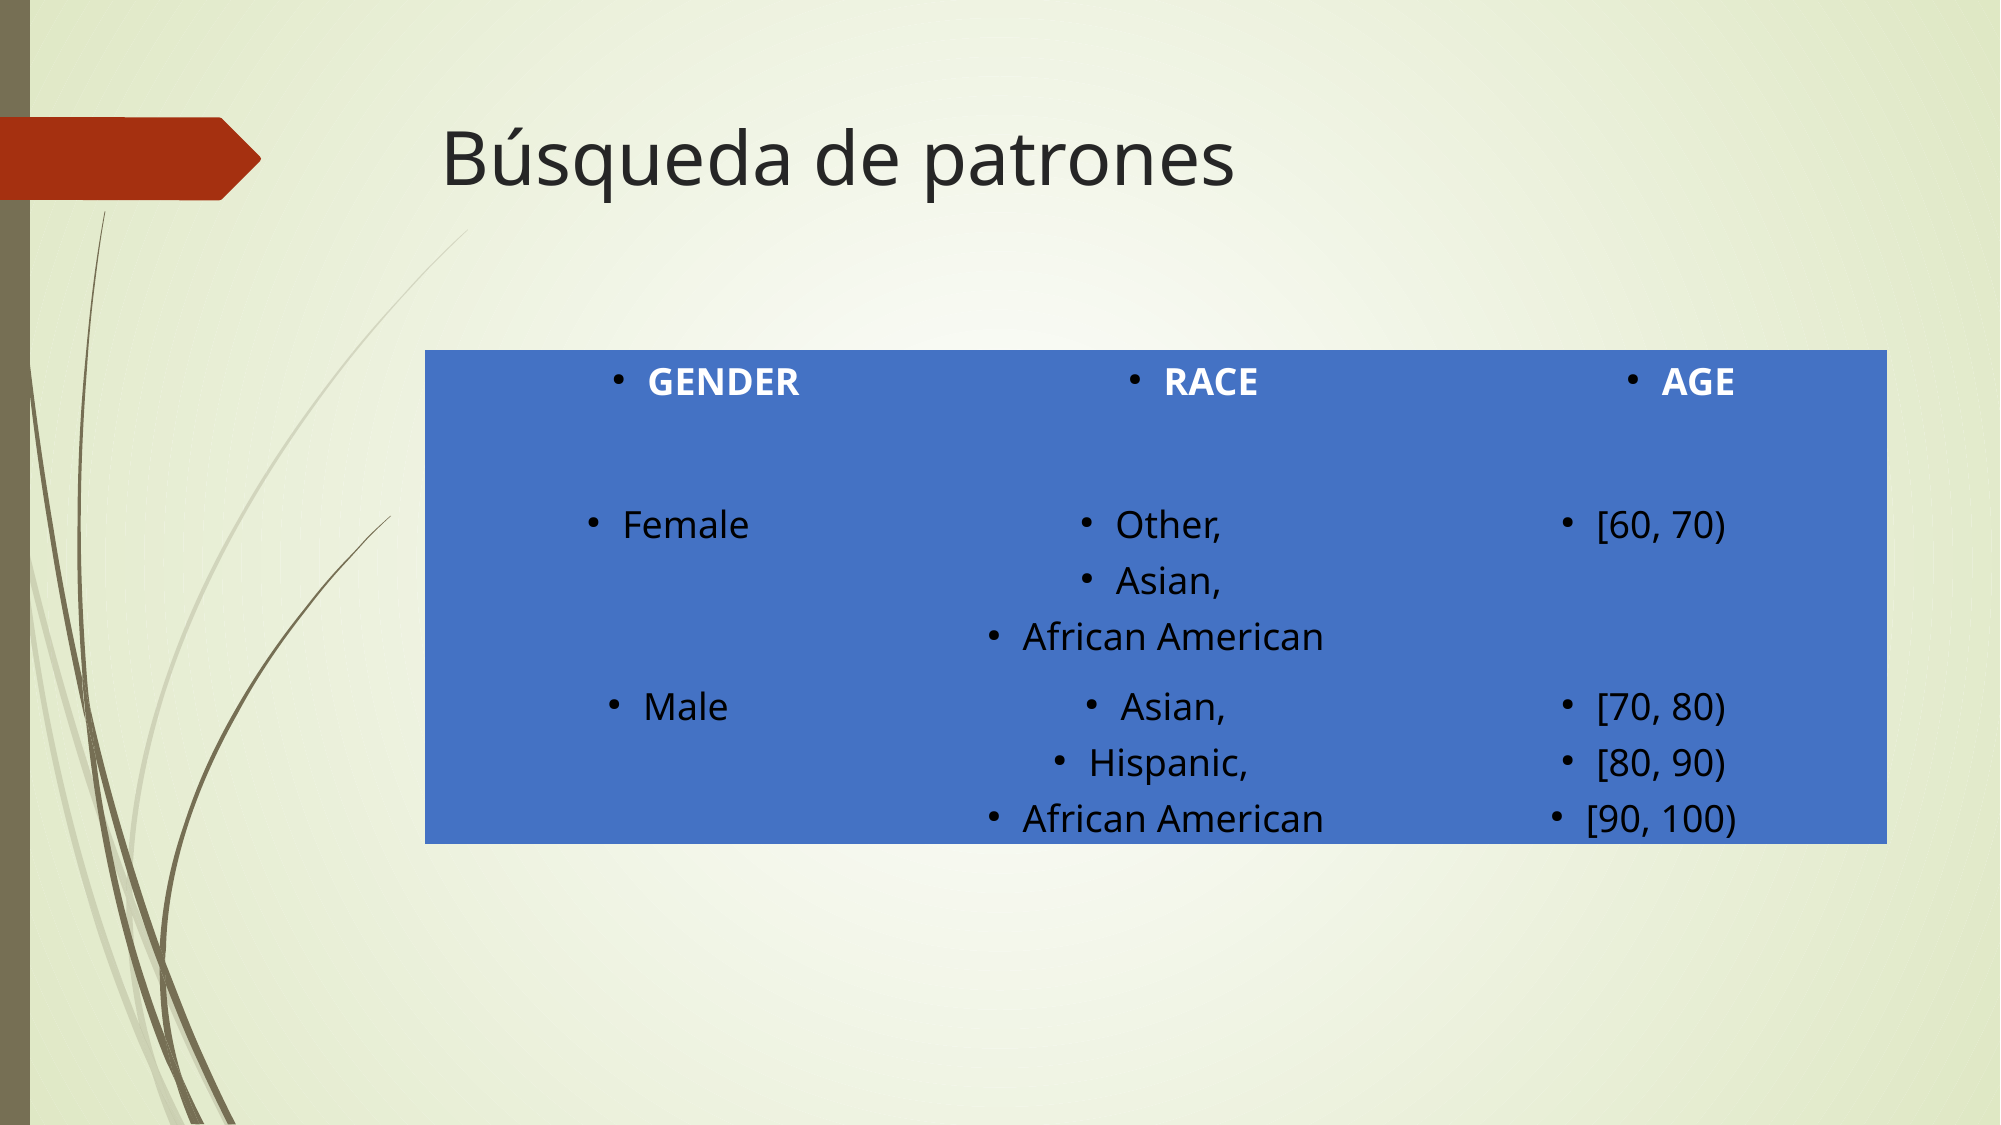

# Búsqueda de patrones
| GENDER | RACE | AGE |
| --- | --- | --- |
| Female | Other, Asian, African American | [60, 70) |
| Male | Asian, Hispanic, African American | [70, 80) [80, 90) [90, 100) |